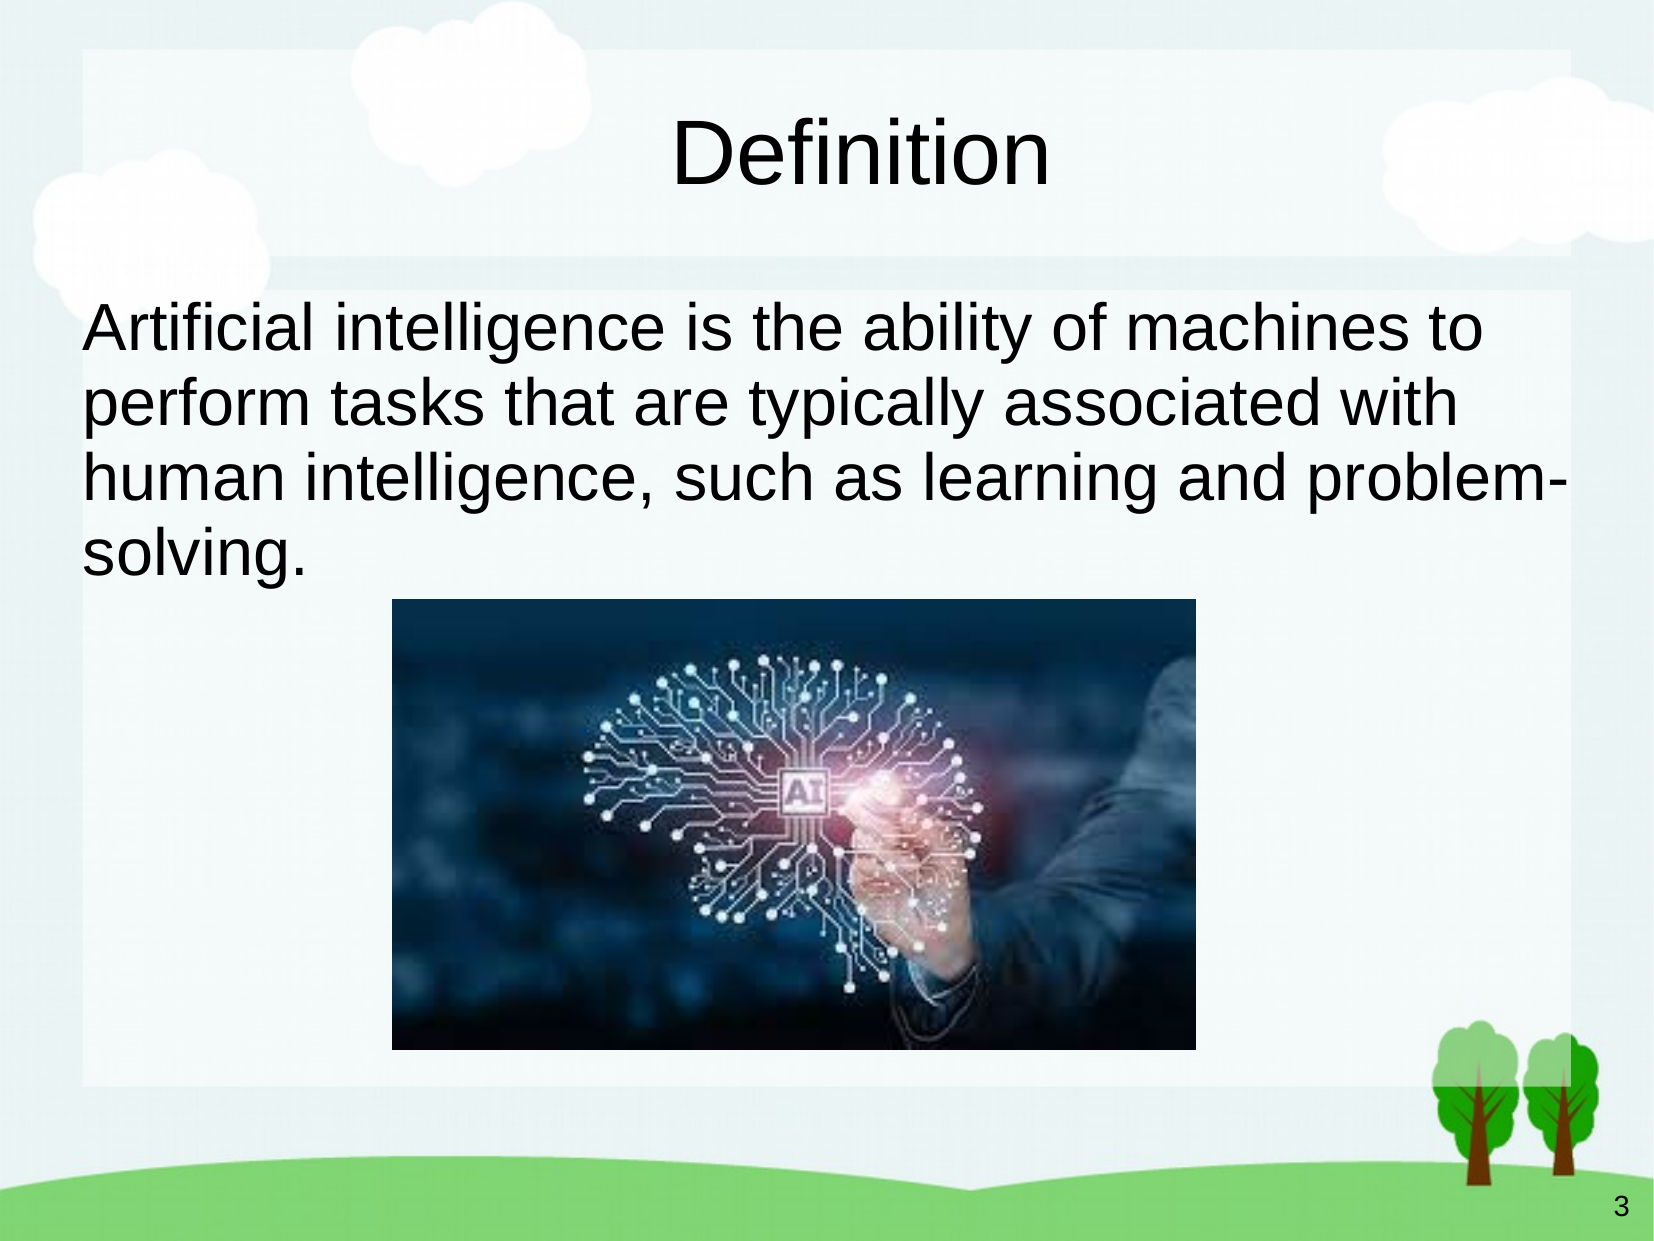

# Definition
Artificial intelligence is the ability of machines to perform tasks that are typically associated with human intelligence, such as learning and problem-solving.
3